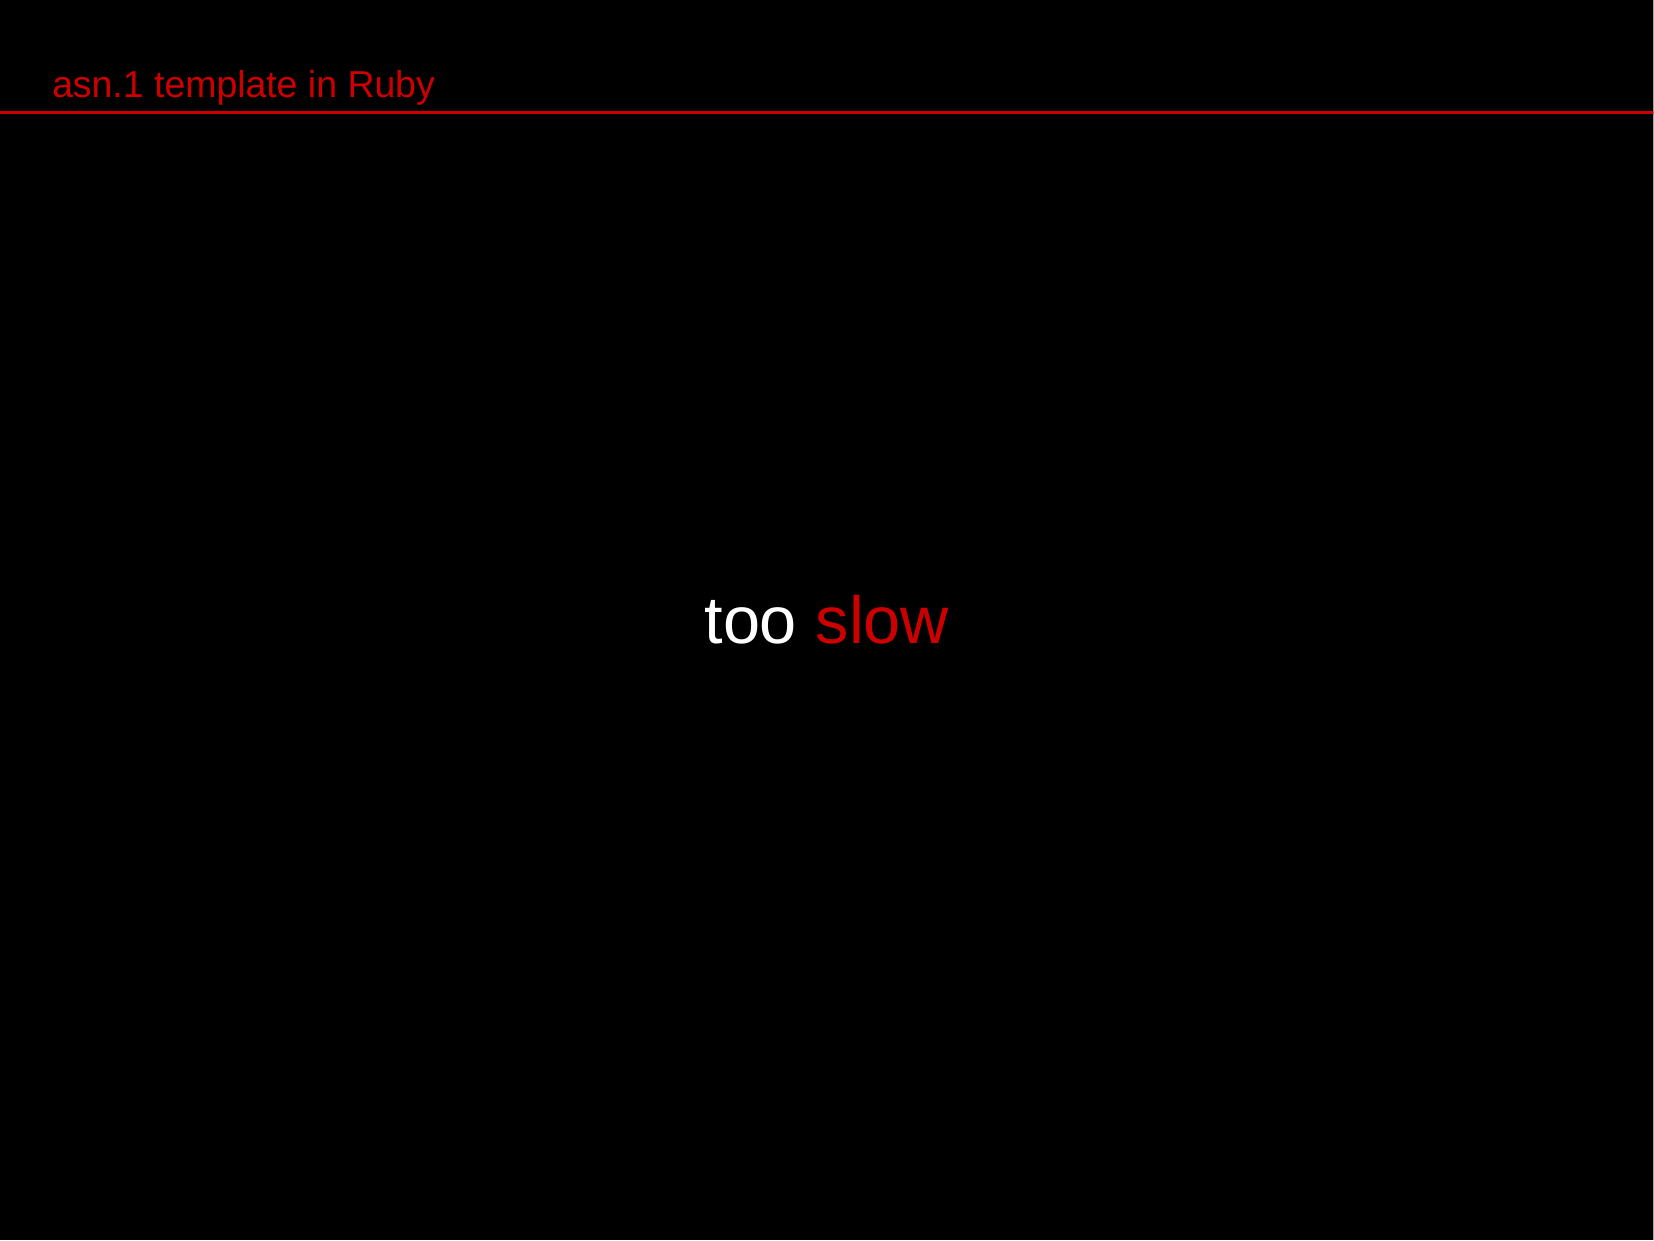

# too slow
asn.1 template in Ruby